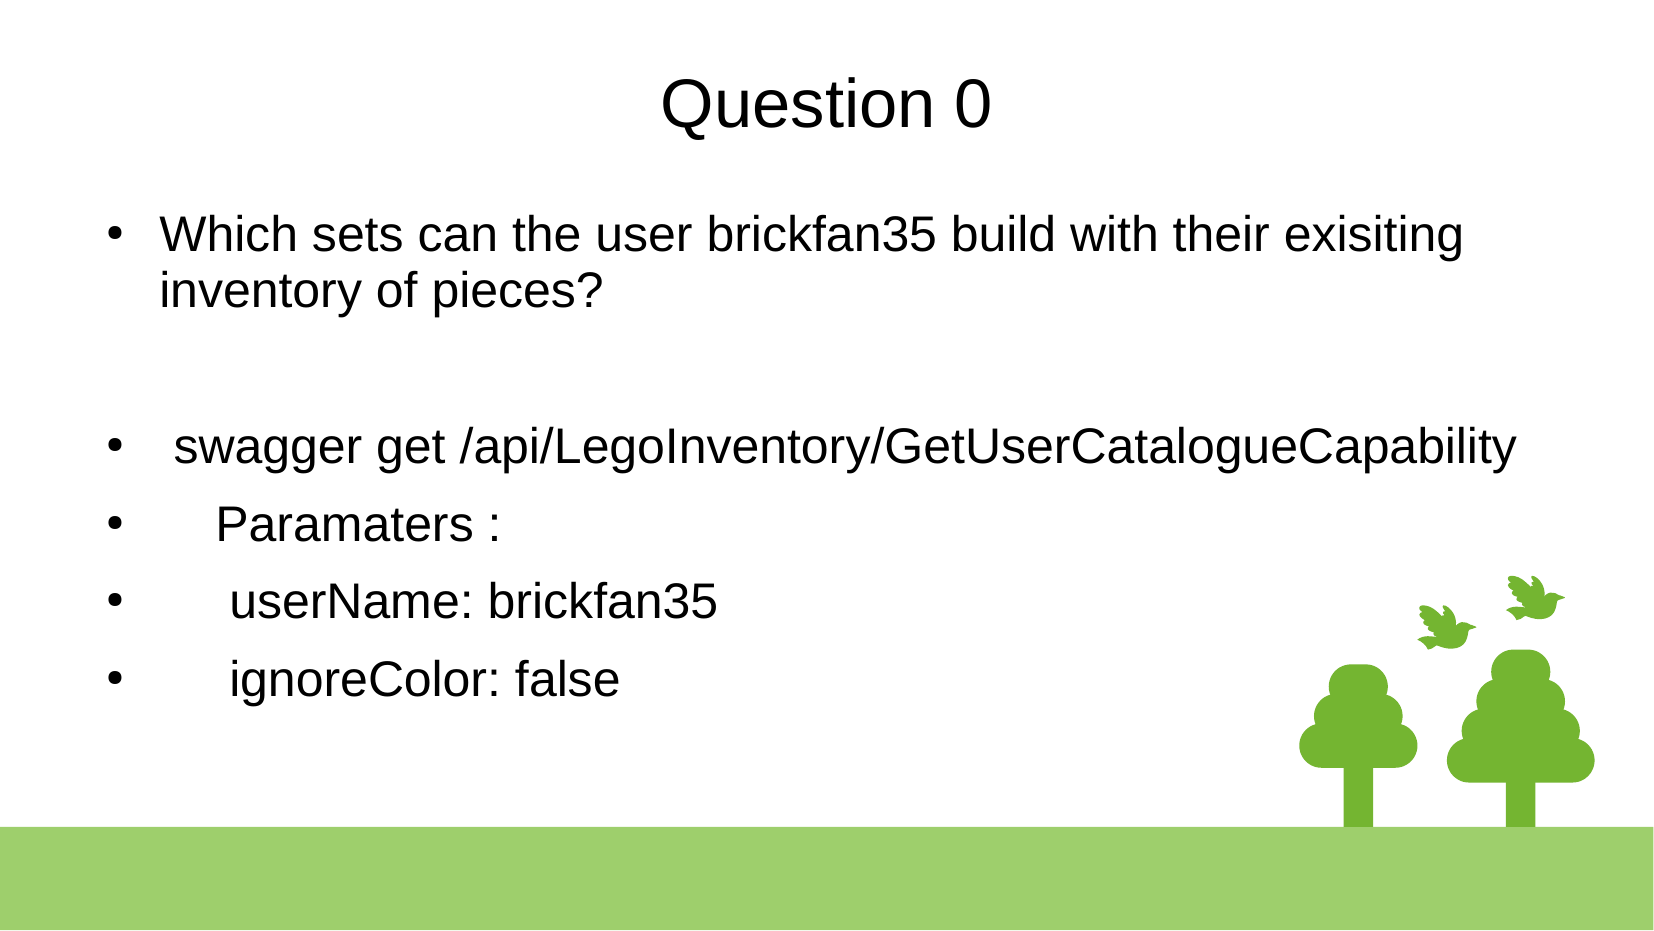

# Question 0
Which sets can the user brickfan35 build with their exisiting inventory of pieces?
 swagger get /api/LegoInventory/GetUserCatalogueCapability
 Paramaters :
 userName: brickfan35
 ignoreColor: false